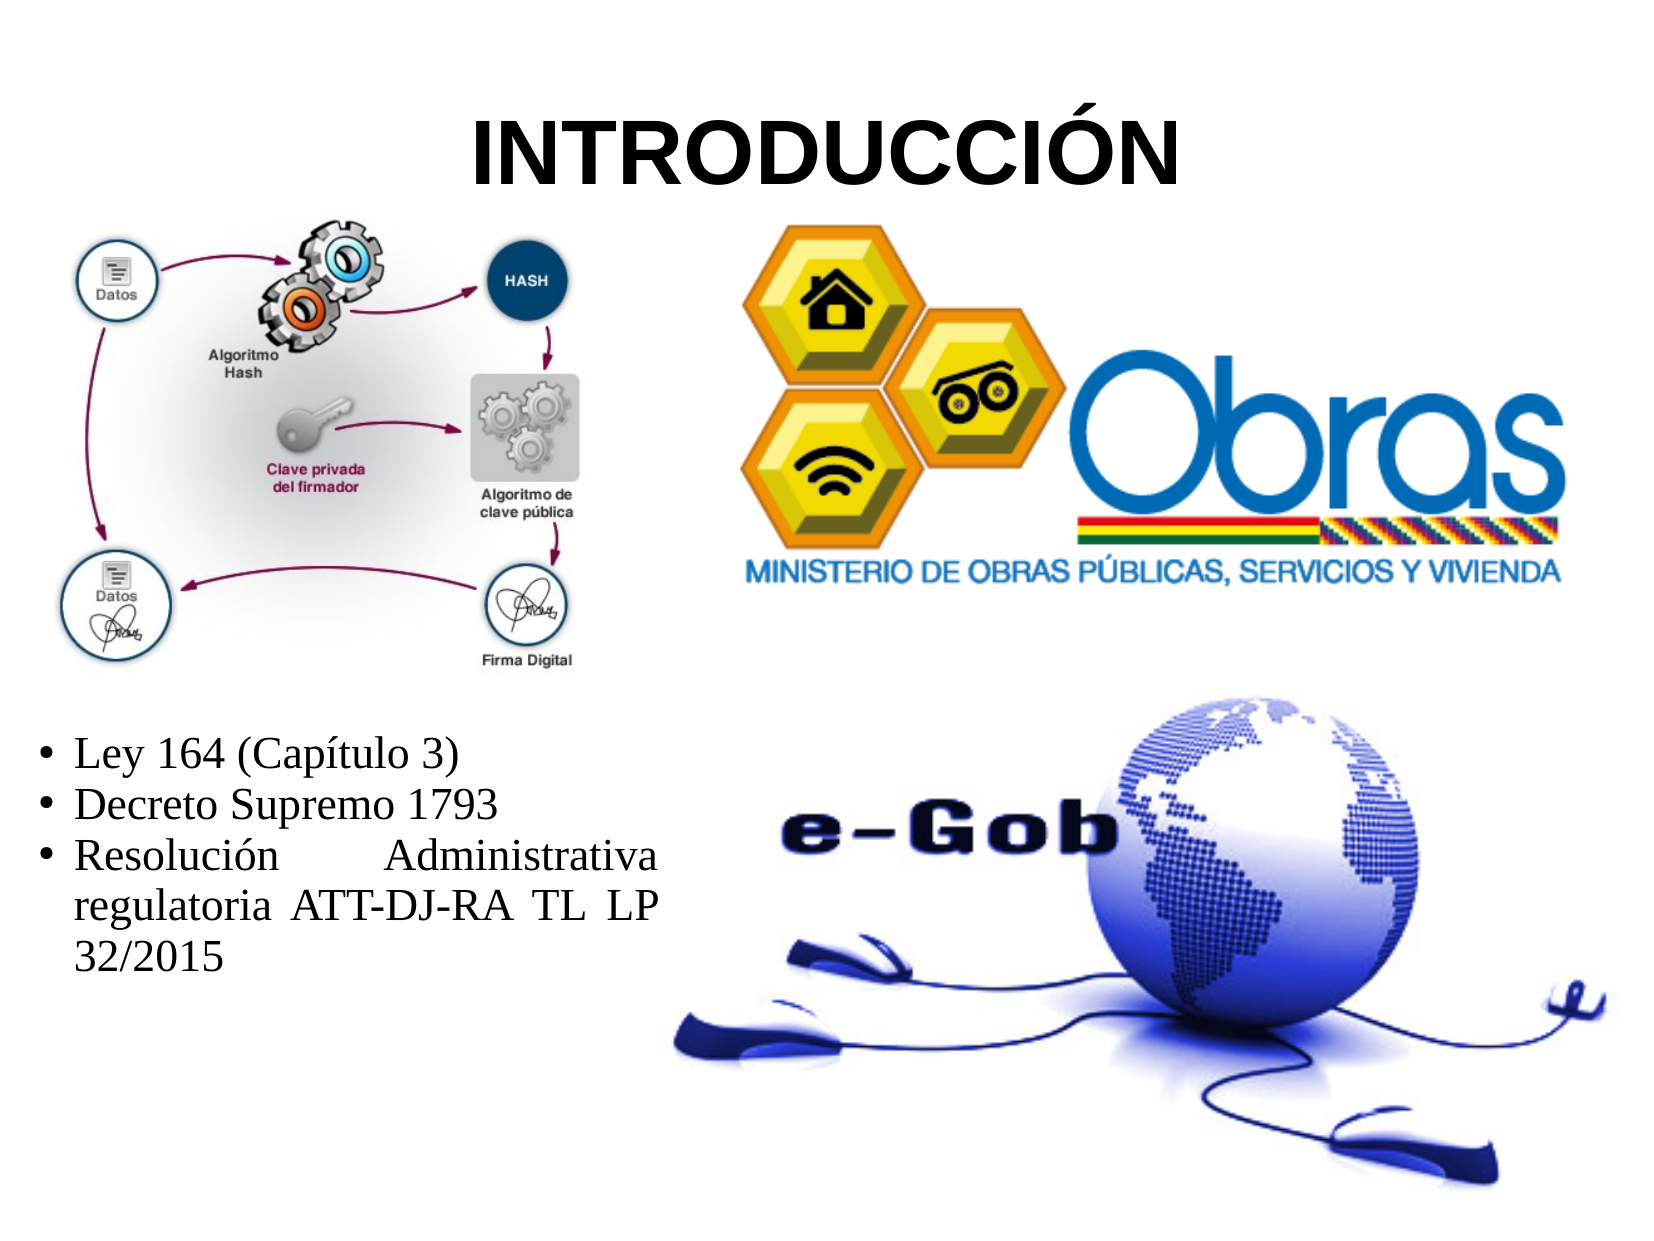

# INTRODUCCIÓN
Ley 164 (Capítulo 3)
Decreto Supremo 1793
Resolución Administrativa regulatoria ATT-DJ-RA TL LP 32/2015